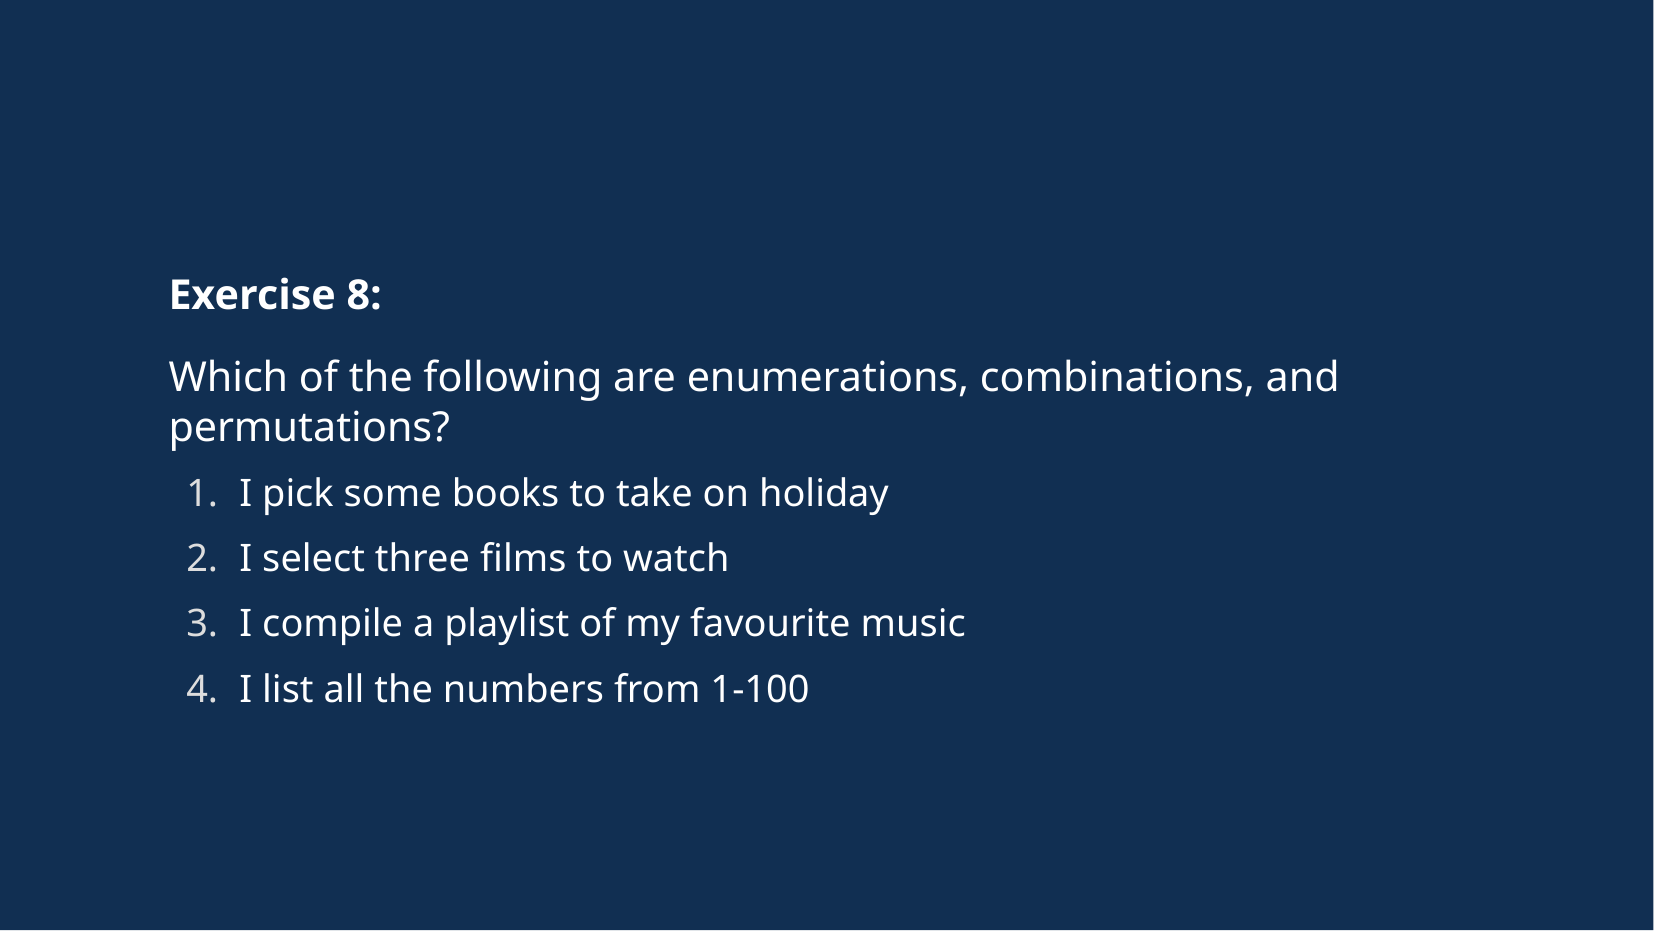

# Exercise 8:
Which of the following are enumerations, combinations, and permutations?
I pick some books to take on holiday
I select three films to watch
I compile a playlist of my favourite music
I list all the numbers from 1-100